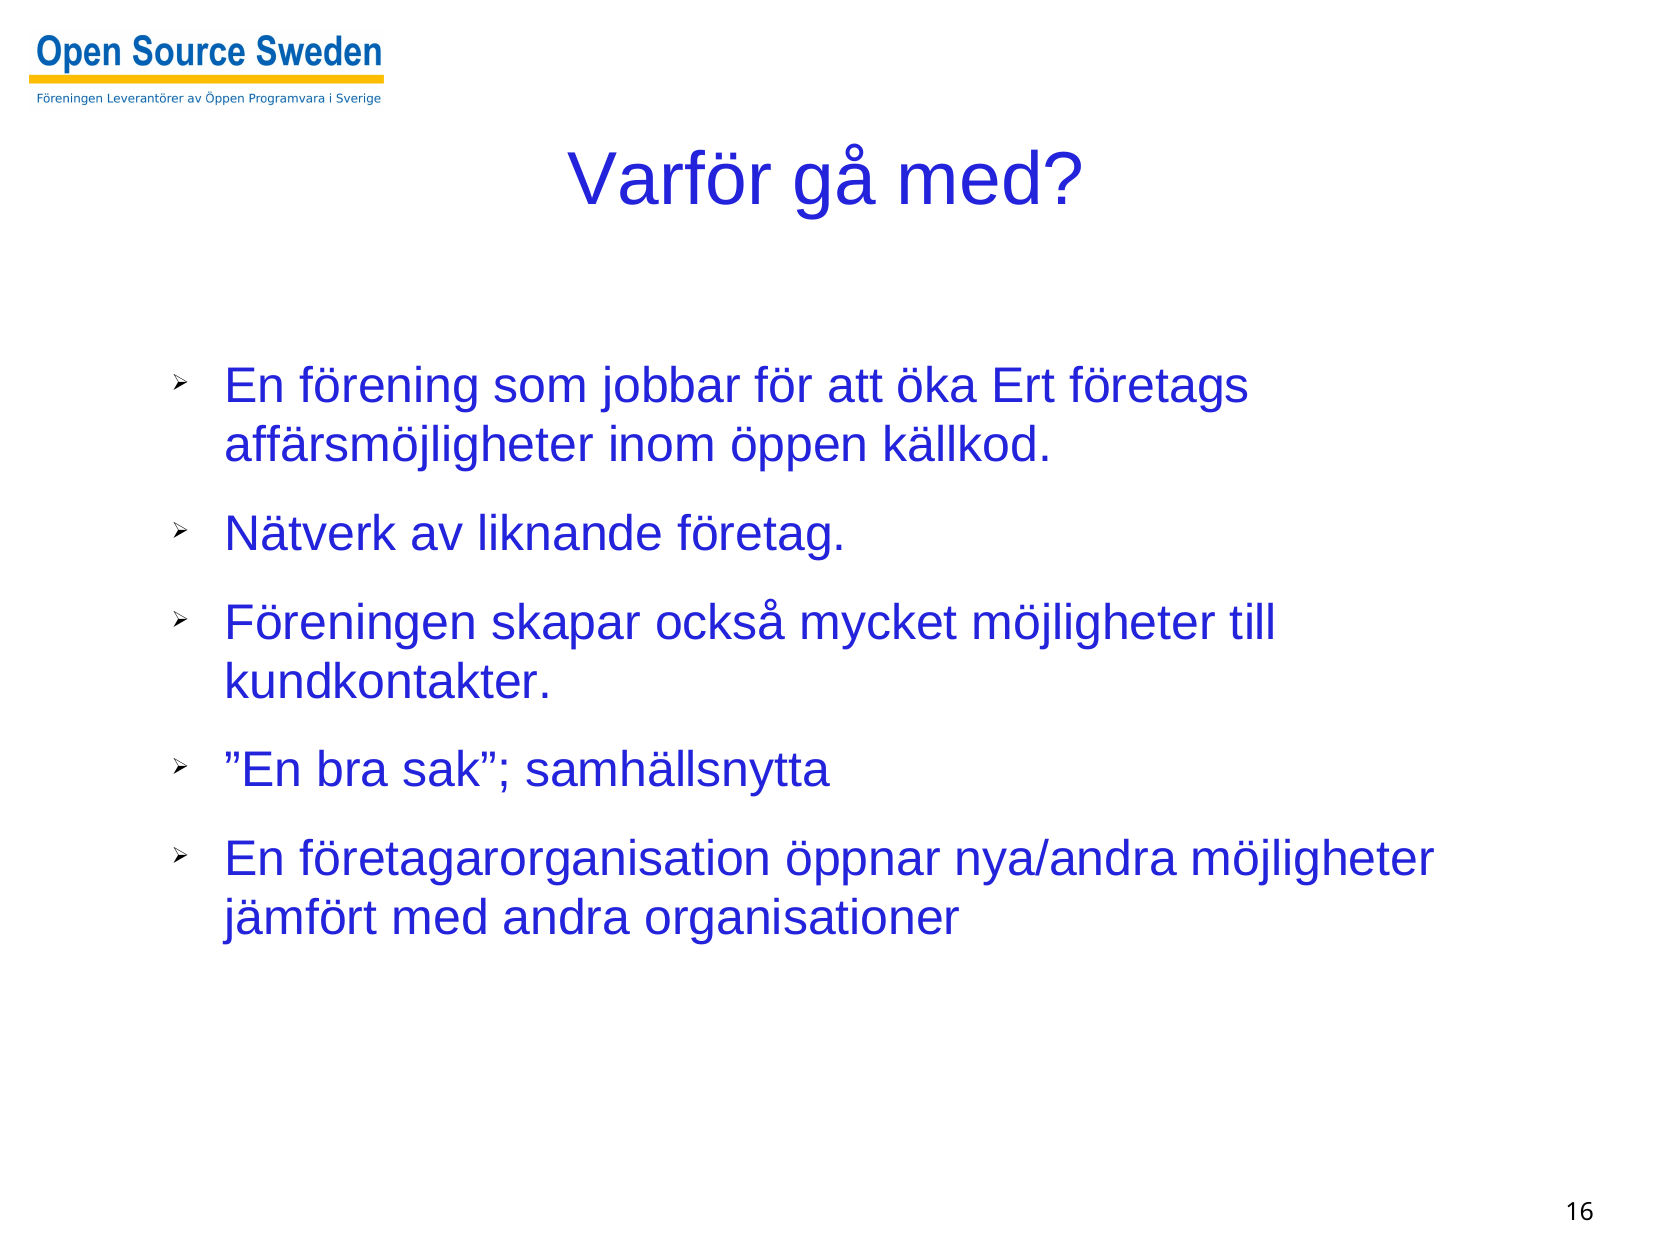

Varför gå med?
# En förening som jobbar för att öka Ert företags affärsmöjligheter inom öppen källkod.
Nätverk av liknande företag.
Föreningen skapar också mycket möjligheter till kundkontakter.
”En bra sak”; samhällsnytta
En företagarorganisation öppnar nya/andra möjligheter jämfört med andra organisationer